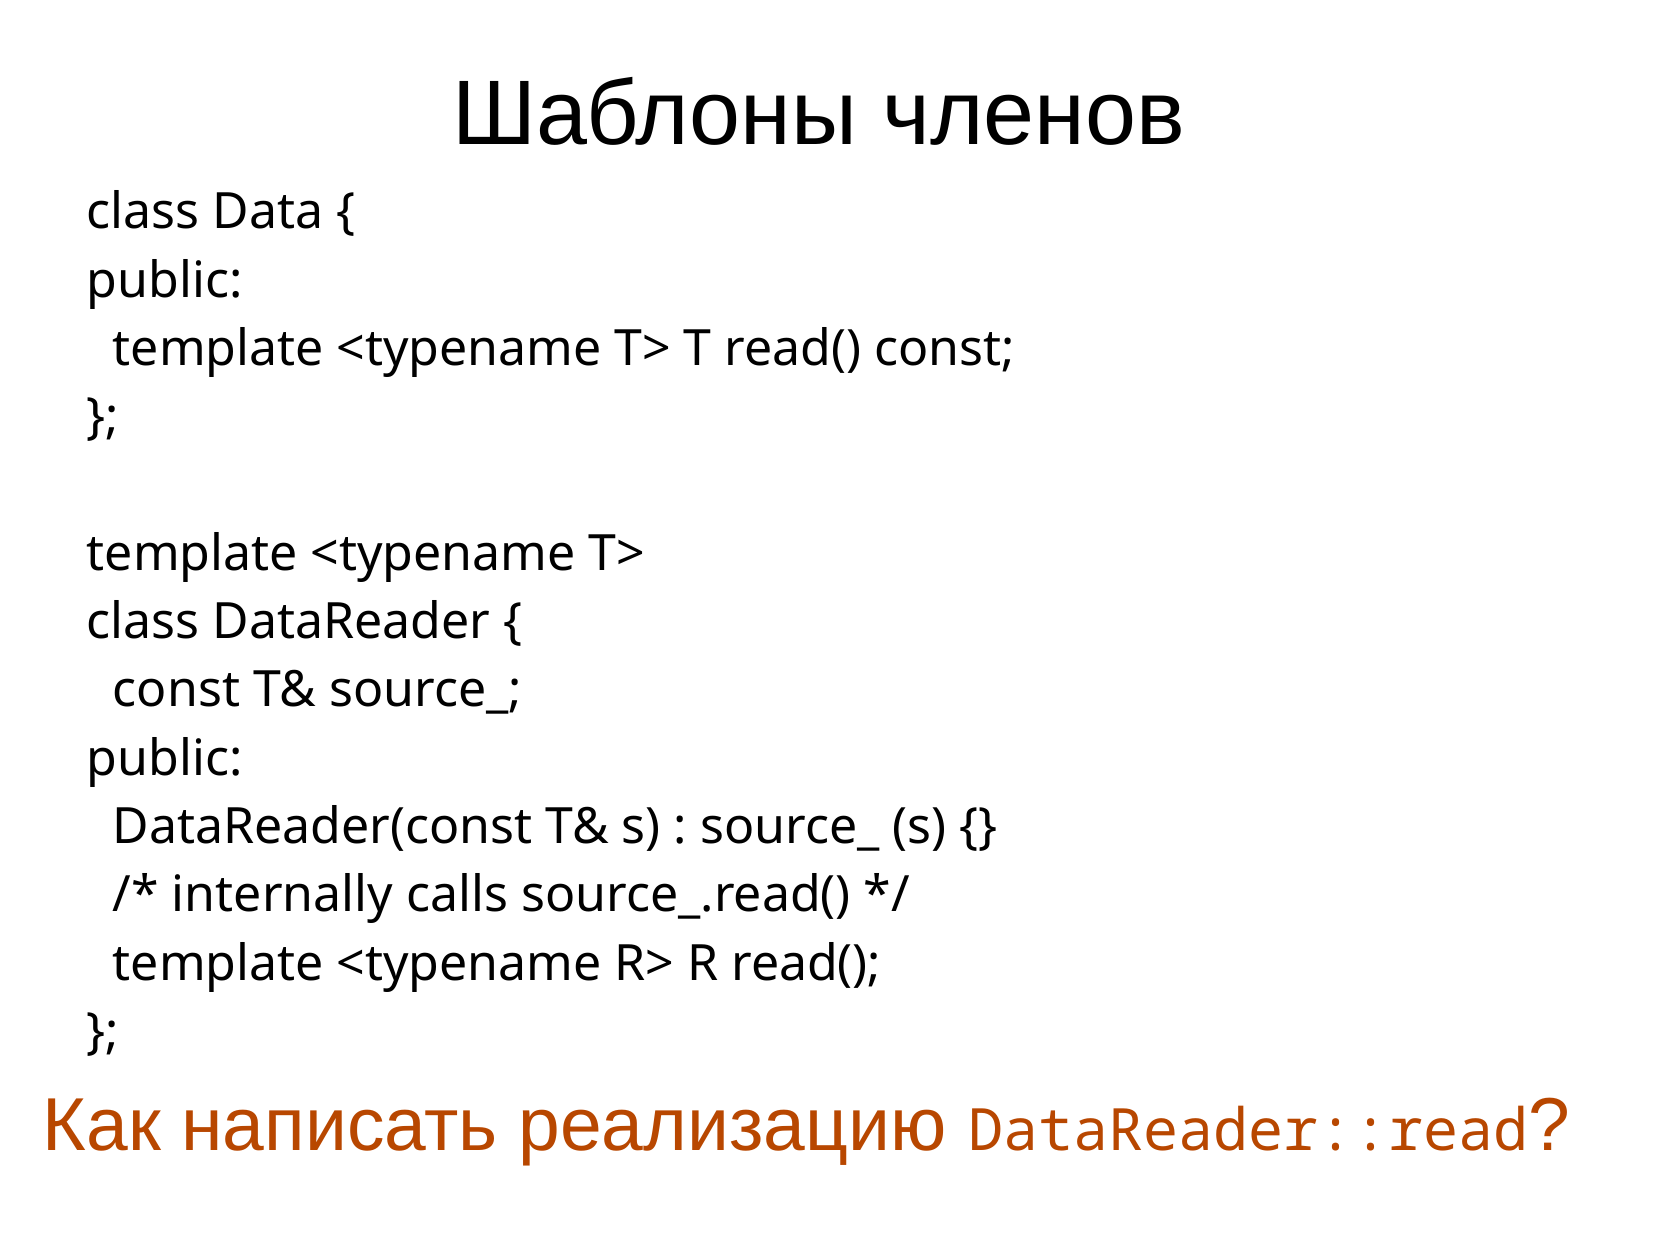

Шаблоны членов
# class Data {
public:
 template <typename T> T read() const;
};
template <typename T>
class DataReader {
 const T& source_;
public:
 DataReader(const T& s) : source_ (s) {}
 /* internally calls source_.read() */
 template <typename R> R read();
};
Как написать реализацию DataReader::read?